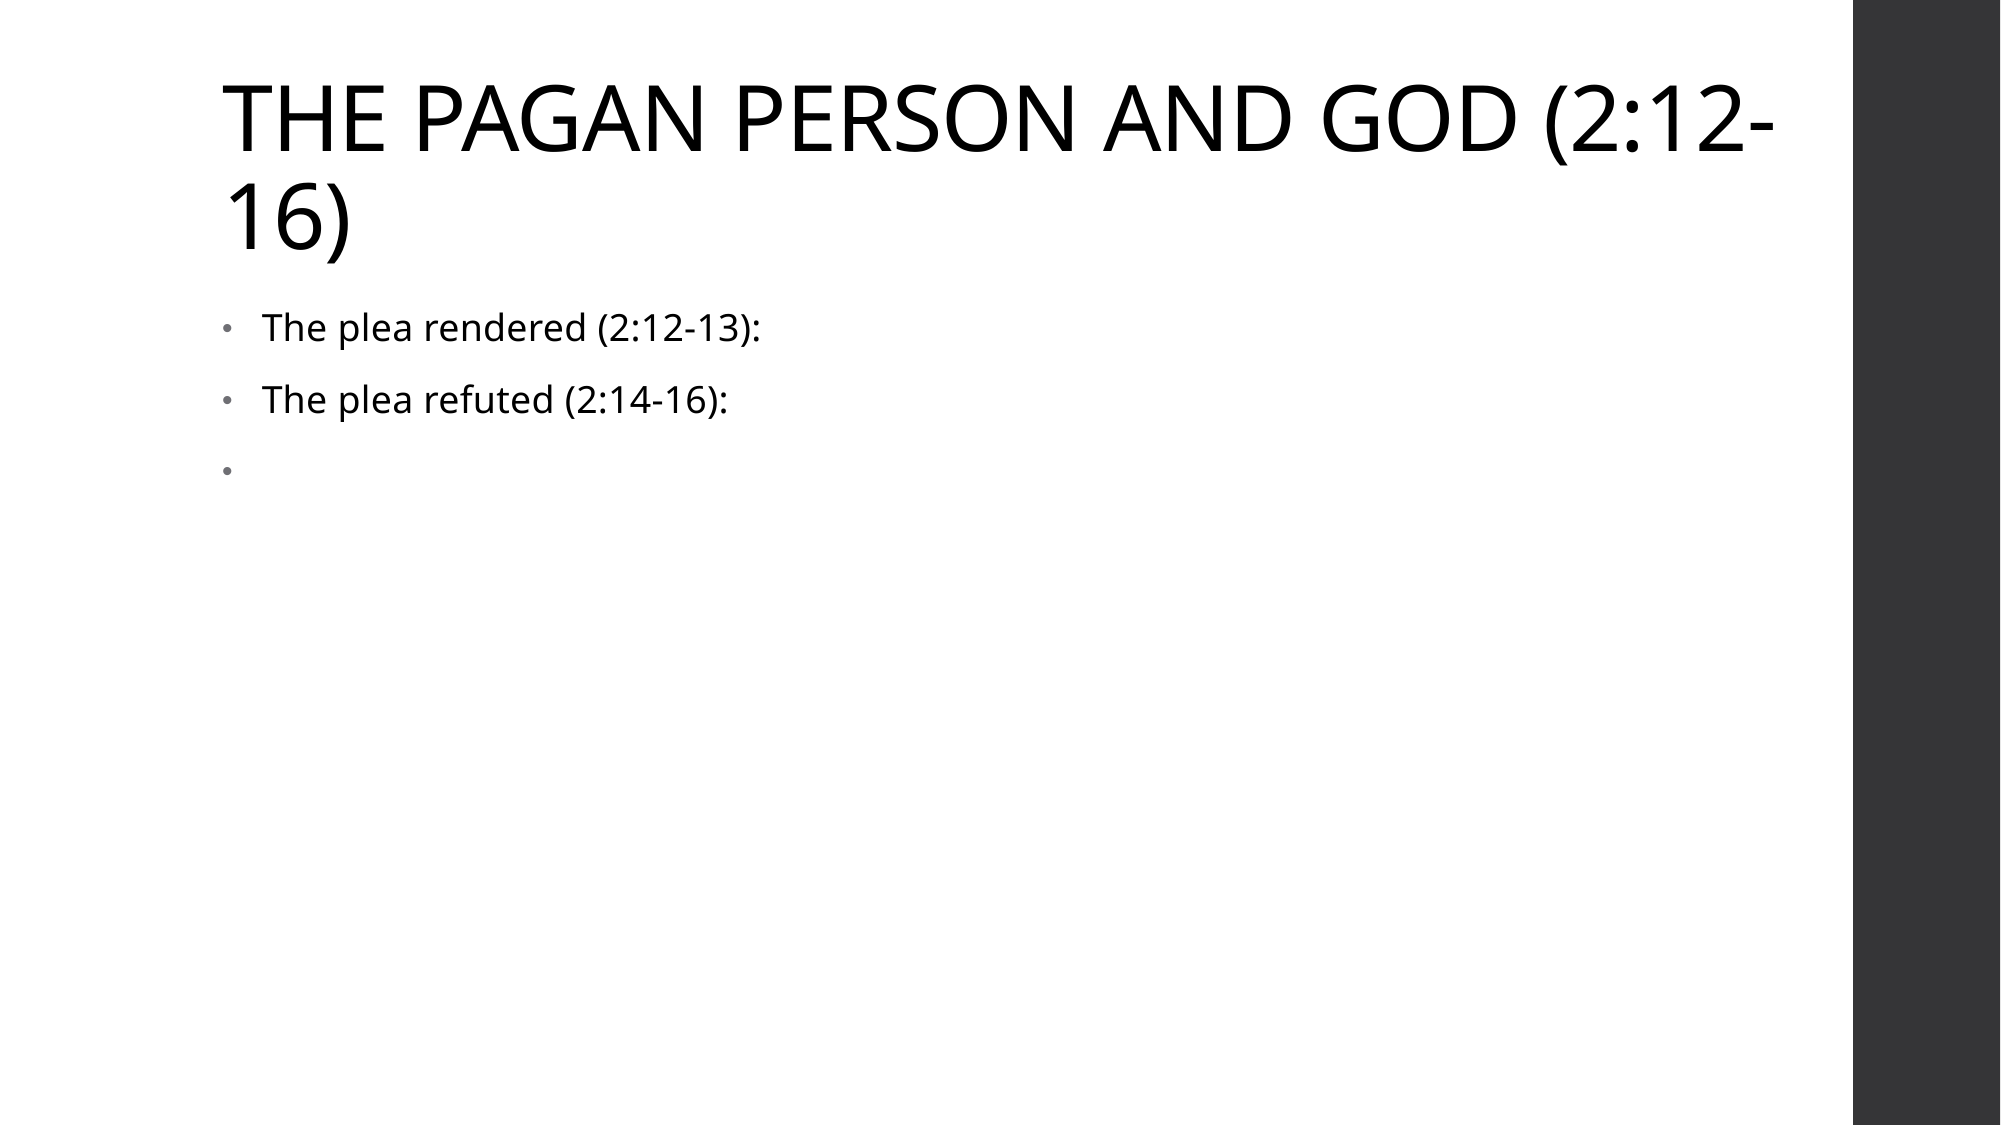

# THE PAGAN PERSON AND GOD (2:12-16)
 The plea rendered (2:12-13):
 The plea refuted (2:14-16):